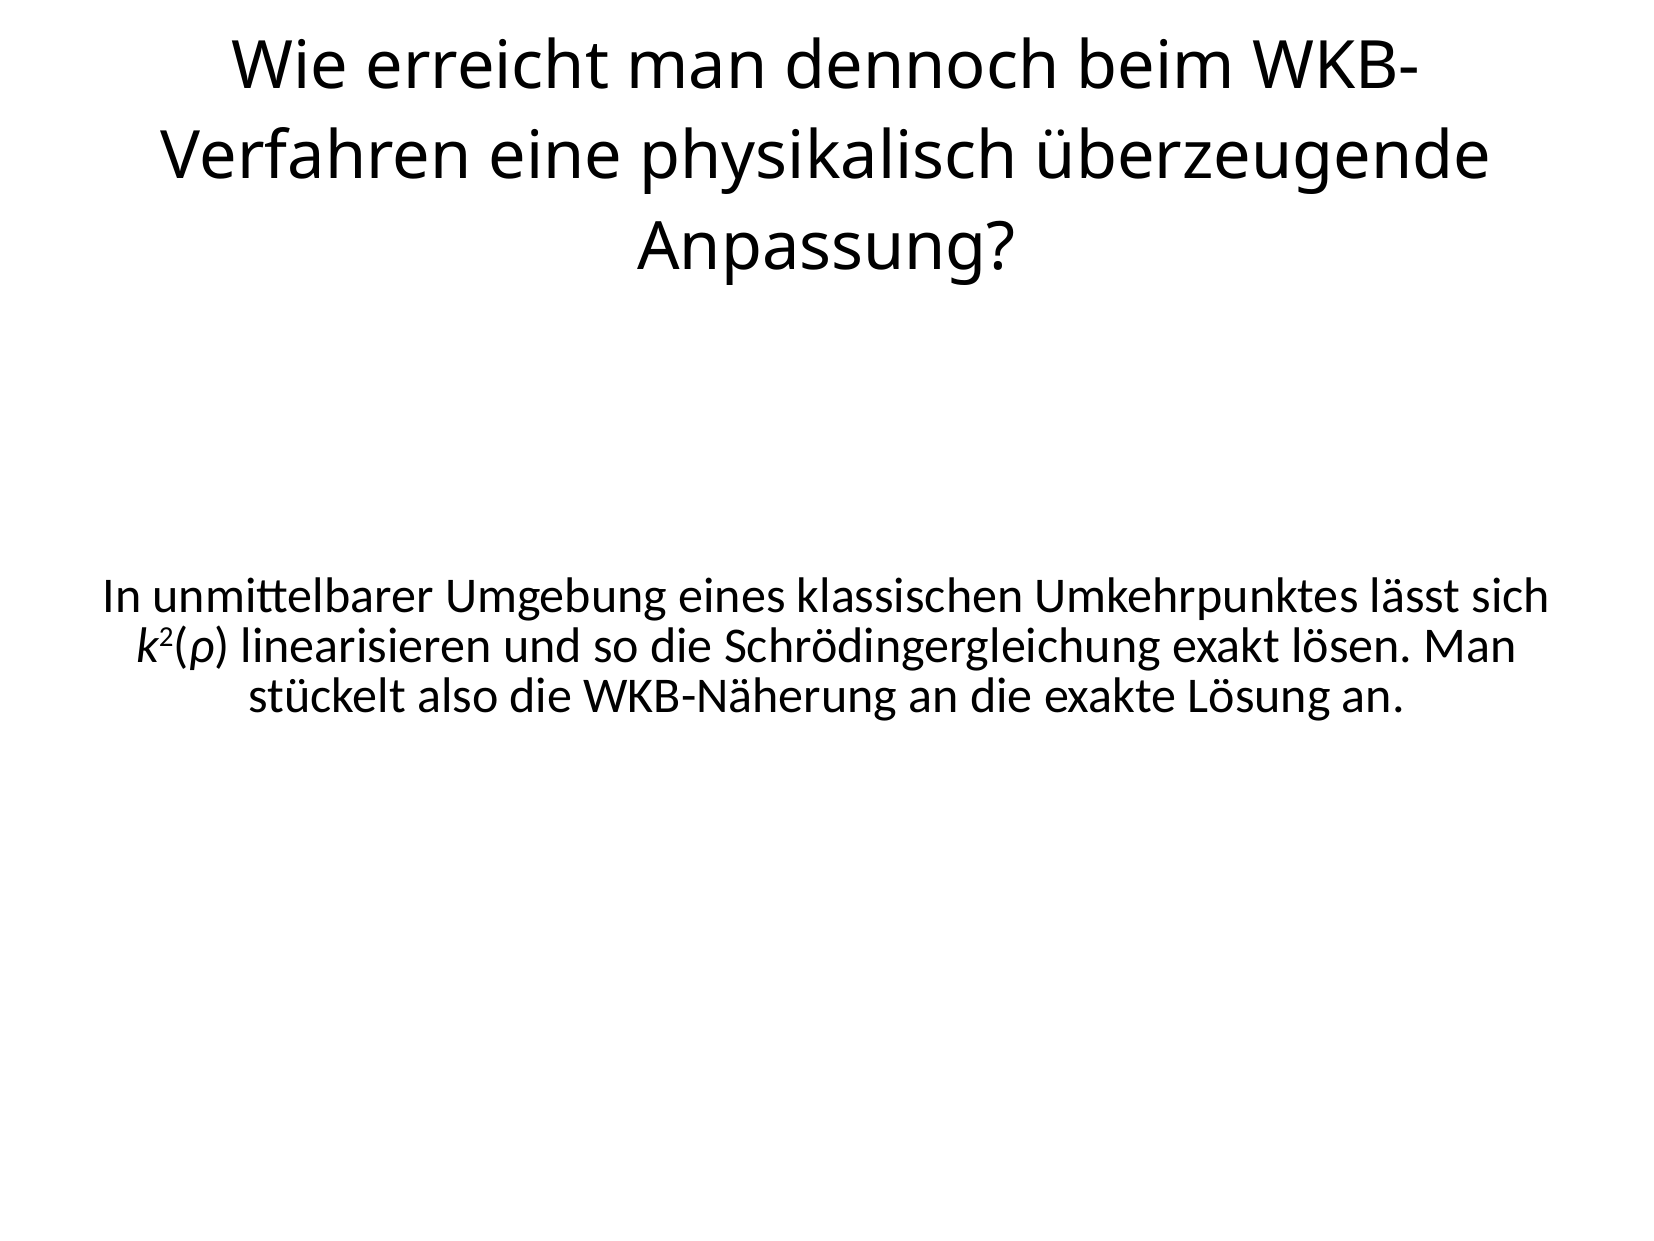

# Wie erreicht man dennoch beim WKB-Verfahren eine physikalisch überzeugende Anpassung?
In unmittelbarer Umgebung eines klassischen Umkehrpunktes lässt sich k2(ρ) linearisieren und so die Schrödingergleichung exakt lösen. Man stückelt also die WKB-Näherung an die exakte Lösung an.